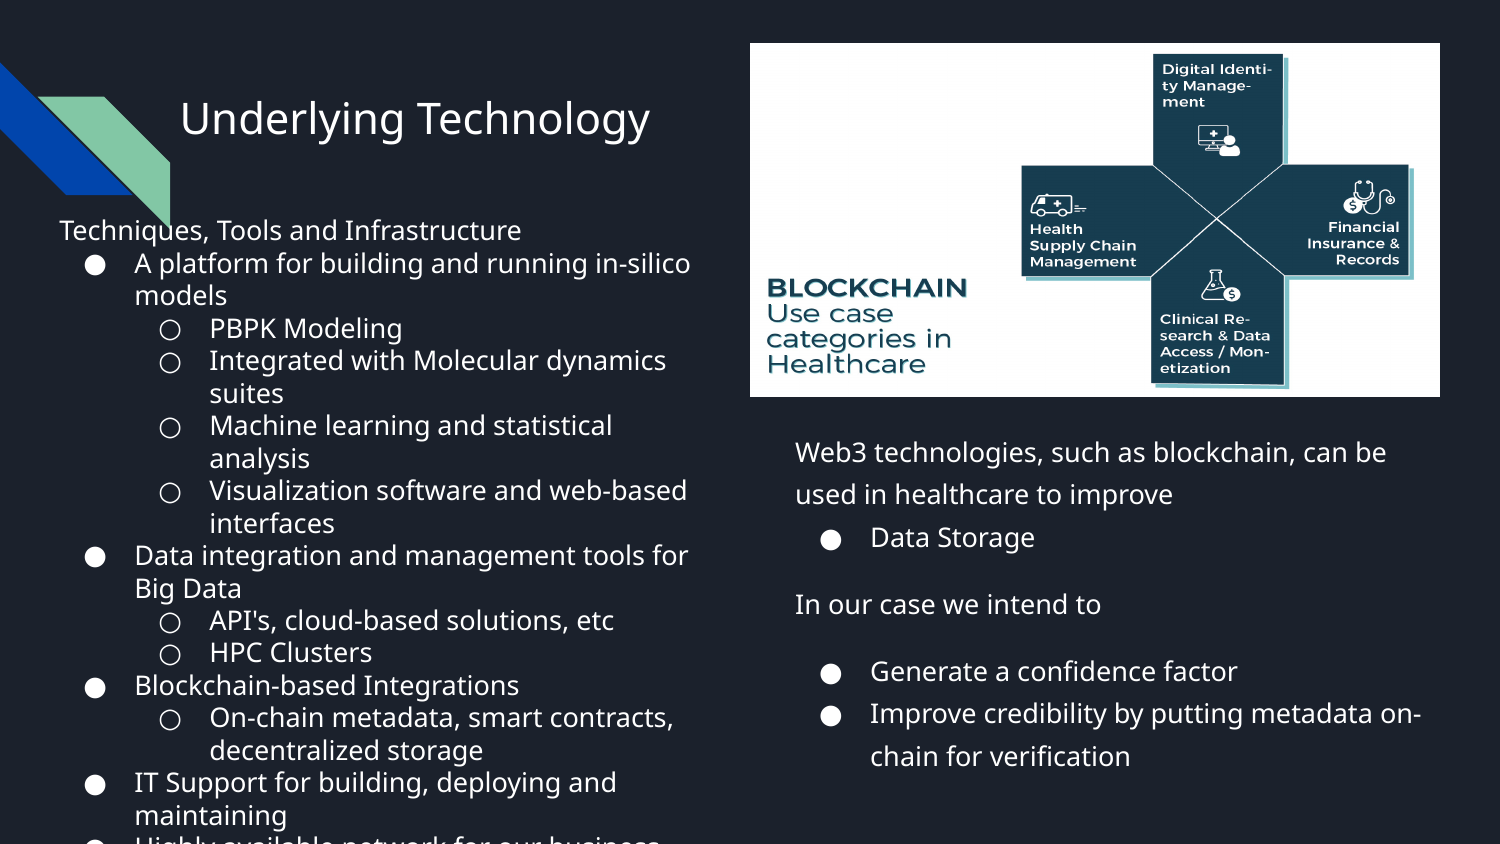

# Underlying Technology
Techniques, Tools and Infrastructure
A platform for building and running in-silico models
PBPK Modeling
Integrated with Molecular dynamics suites
Machine learning and statistical analysis
Visualization software and web-based interfaces
Data integration and management tools for Big Data
API's, cloud-based solutions, etc
HPC Clusters
Blockchain-based Integrations
On-chain metadata, smart contracts, decentralized storage
IT Support for building, deploying and maintaining
Highly available network for our business partners
Web3 technologies, such as blockchain, can be used in healthcare to improve
Data Storage
In our case we intend to
Generate a confidence factor
Improve credibility by putting metadata on-chain for verification